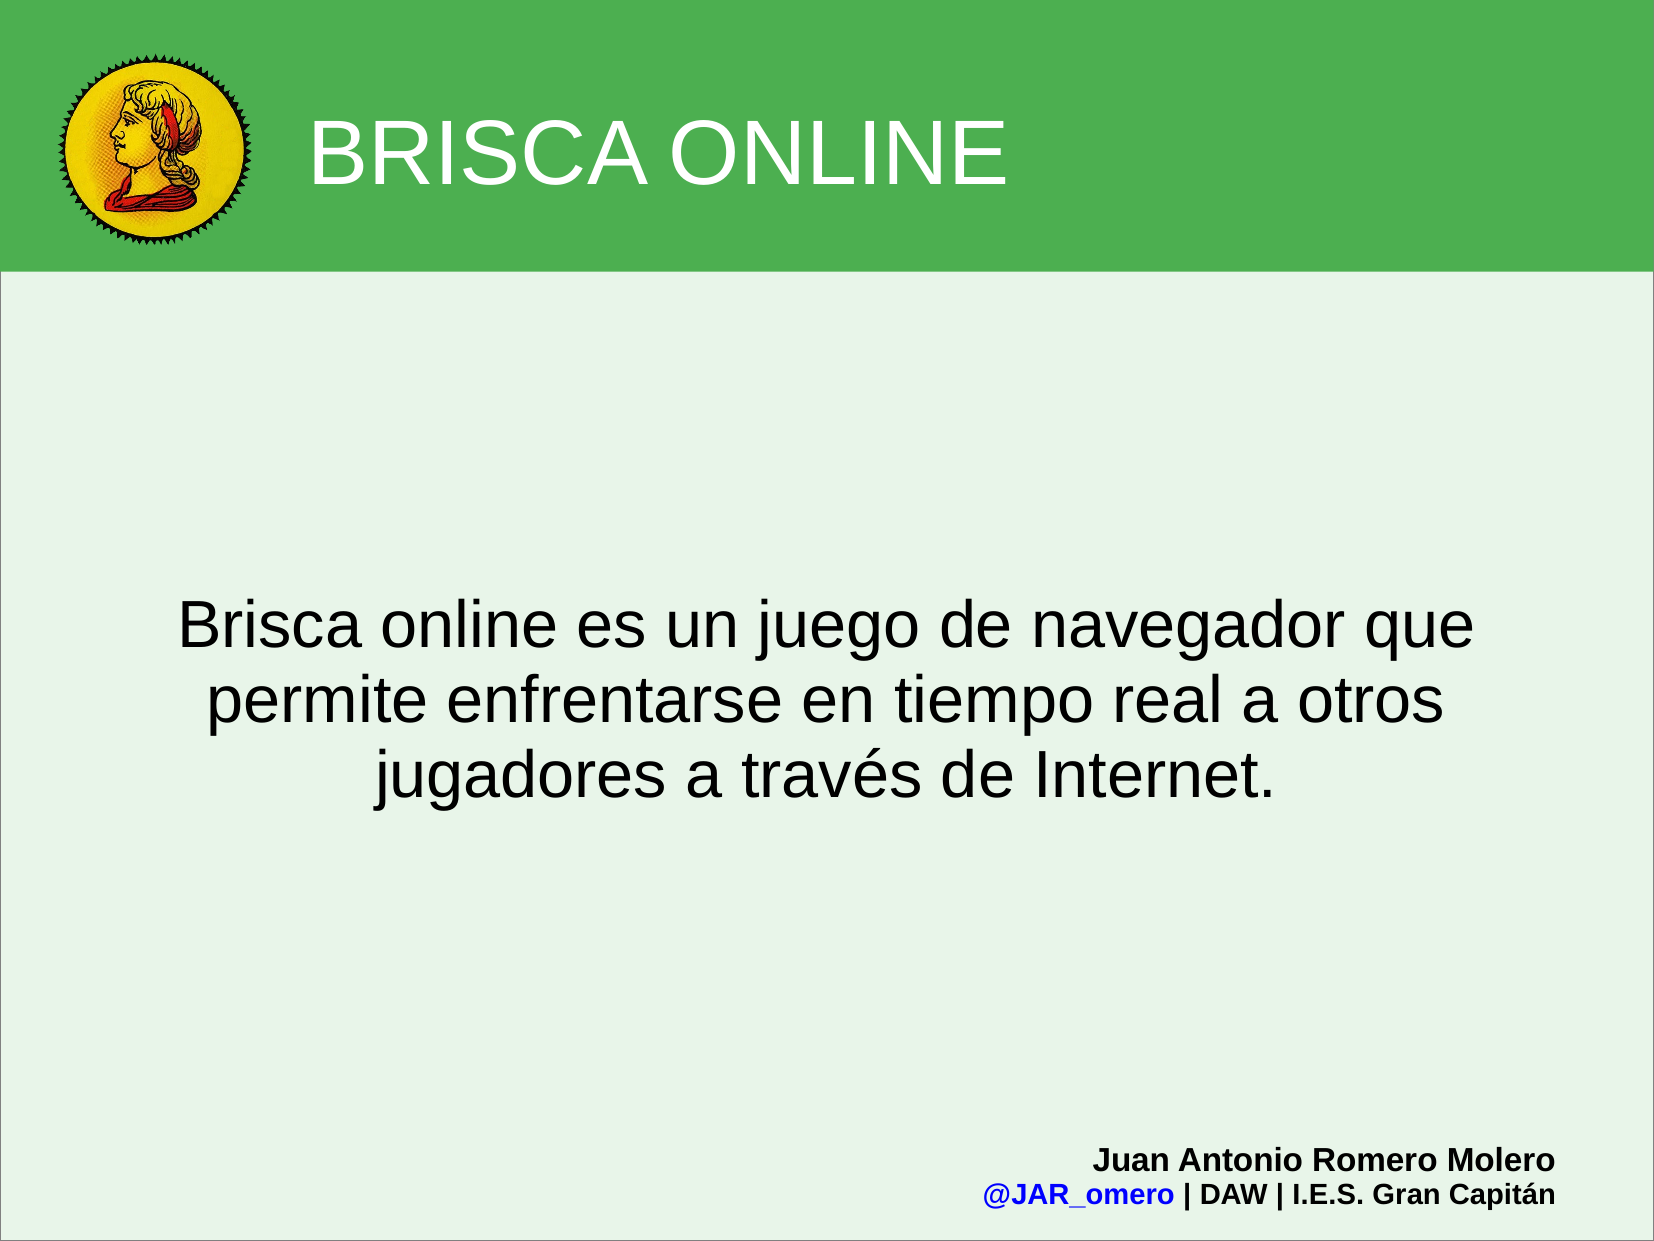

# BRISCA ONLINE
Brisca online es un juego de navegador que permite enfrentarse en tiempo real a otros jugadores a través de Internet.
Juan Antonio Romero Molero
@JAR_omero | DAW | I.E.S. Gran Capitán